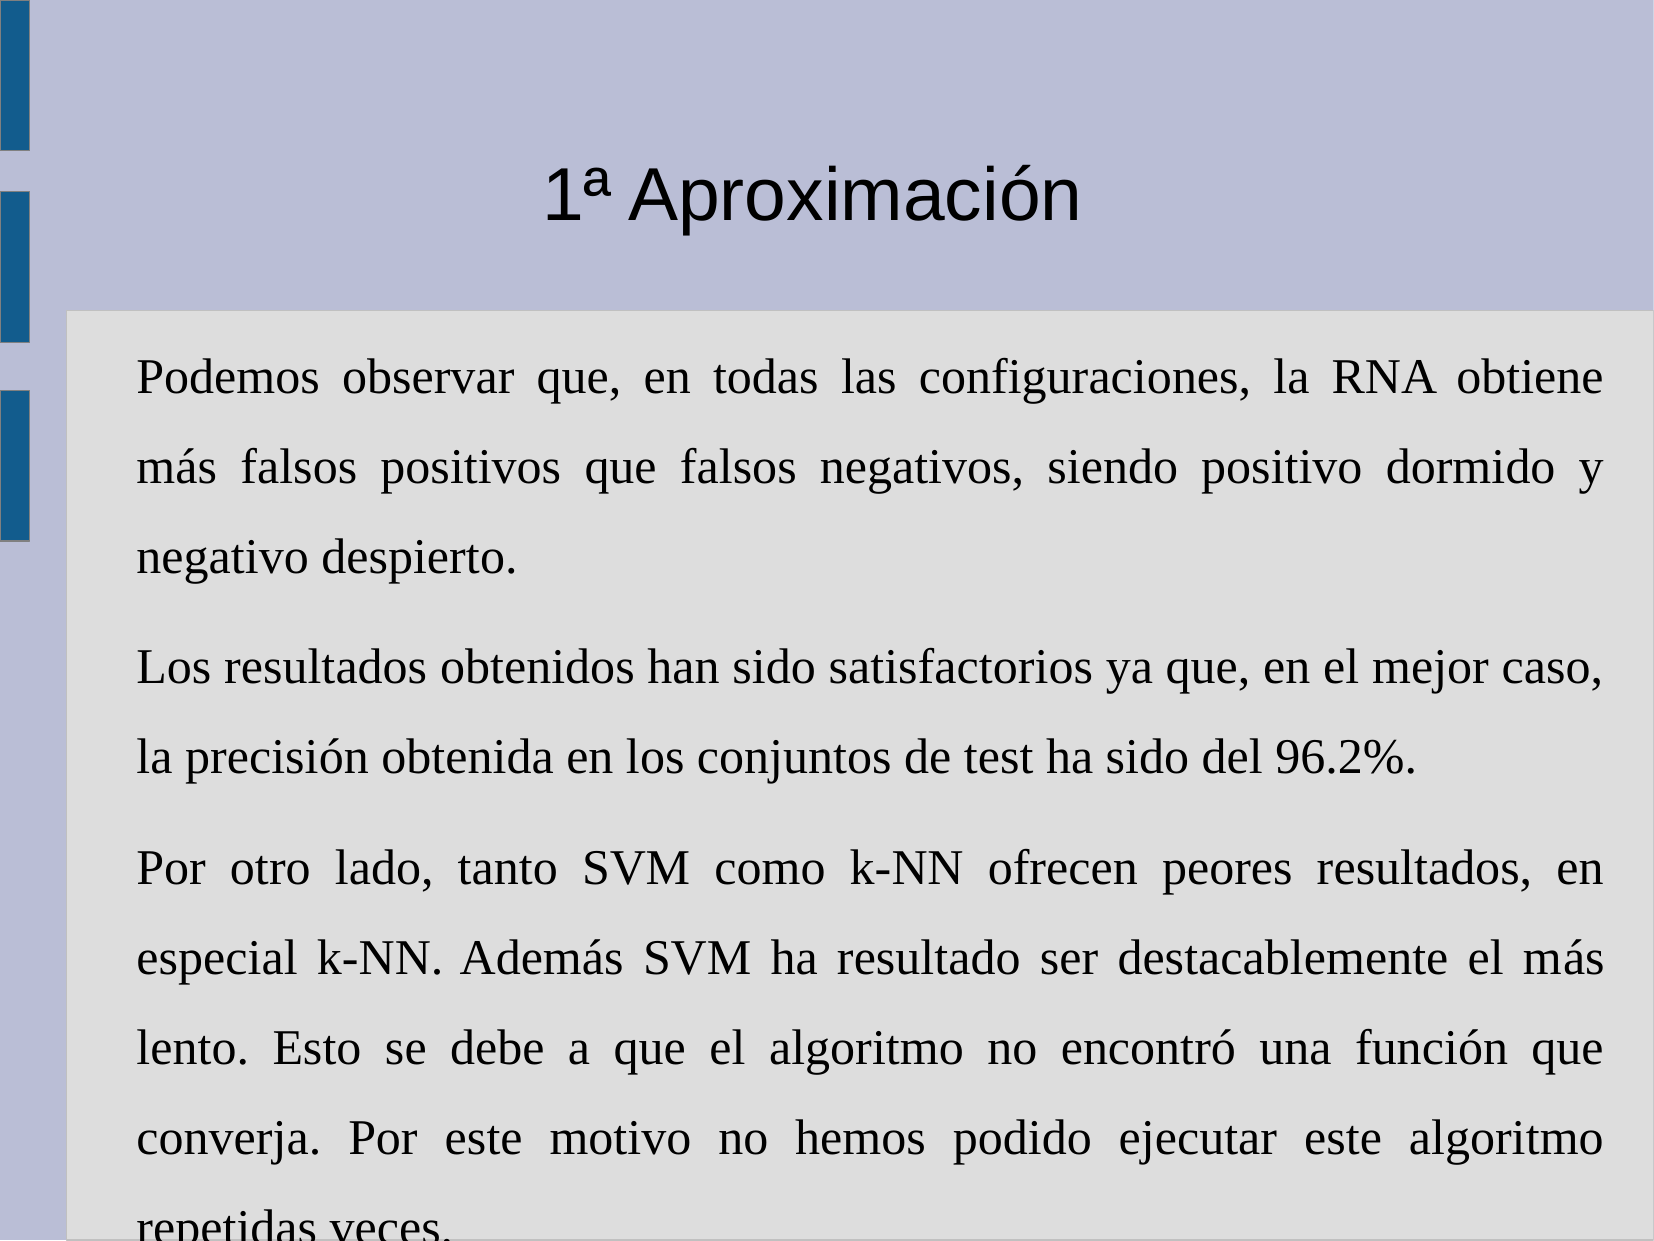

1ª Aproximación
Podemos observar que, en todas las configuraciones, la RNA obtiene más falsos positivos que falsos negativos, siendo positivo dormido y negativo despierto.
Los resultados obtenidos han sido satisfactorios ya que, en el mejor caso, la precisión obtenida en los conjuntos de test ha sido del 96.2%.
Por otro lado, tanto SVM como k-NN ofrecen peores resultados, en especial k-NN. Además SVM ha resultado ser destacablemente el más lento. Esto se debe a que el algoritmo no encontró una función que converja. Por este motivo no hemos podido ejecutar este algoritmo repetidas veces.